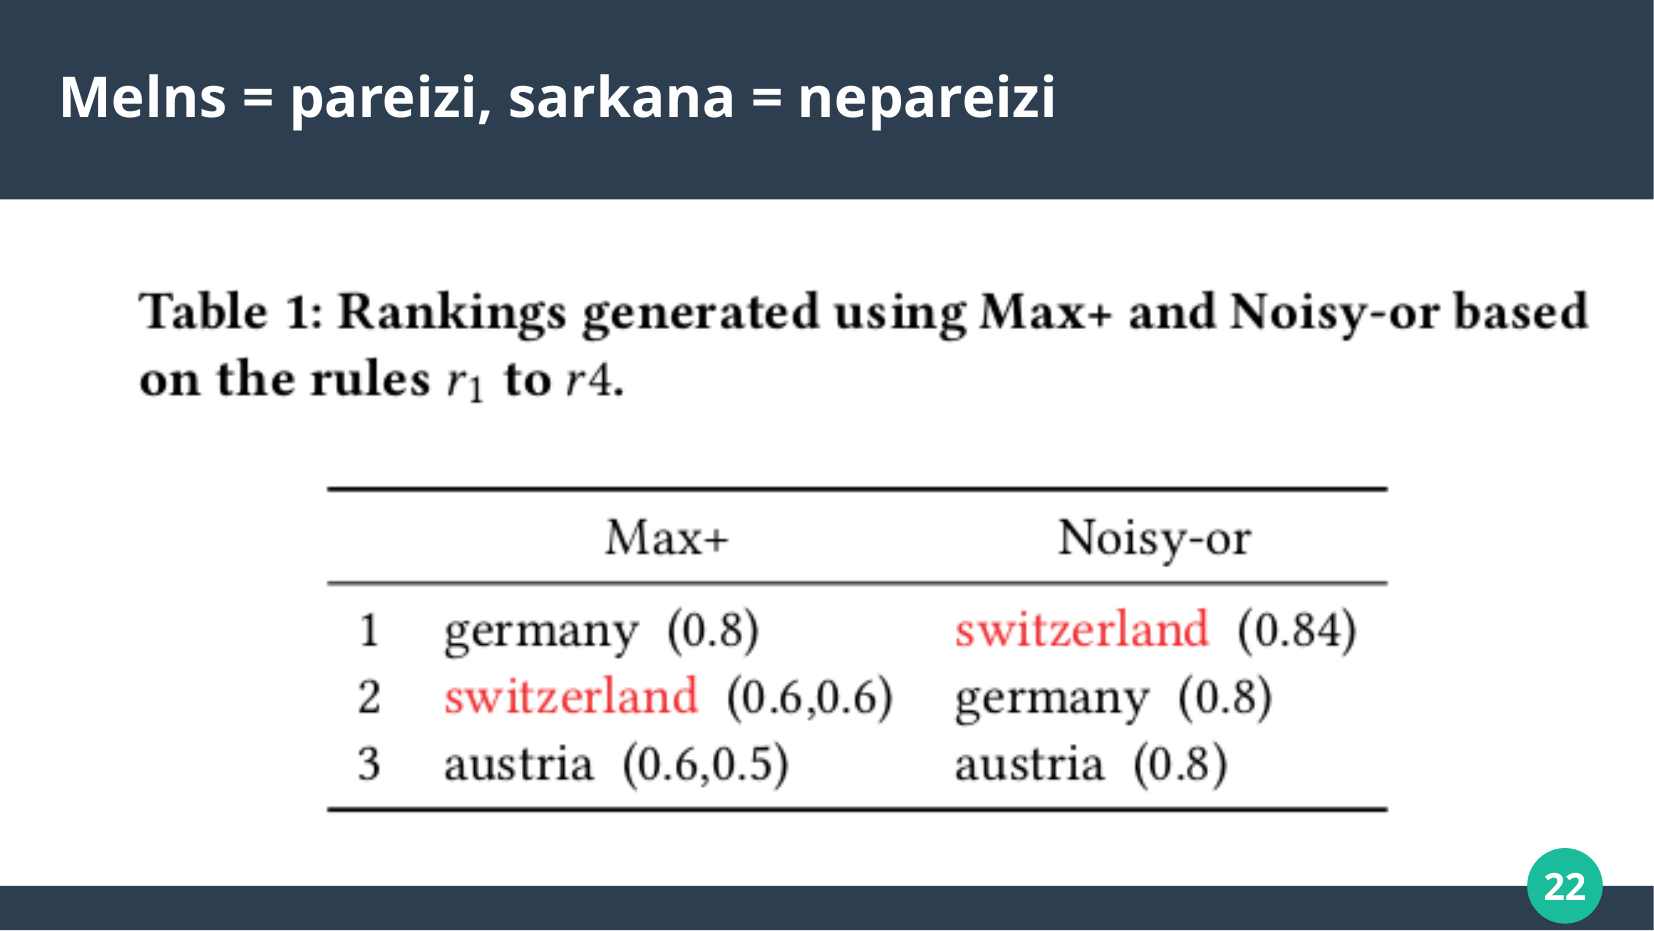

# Melns = pareizi, sarkana = nepareizi